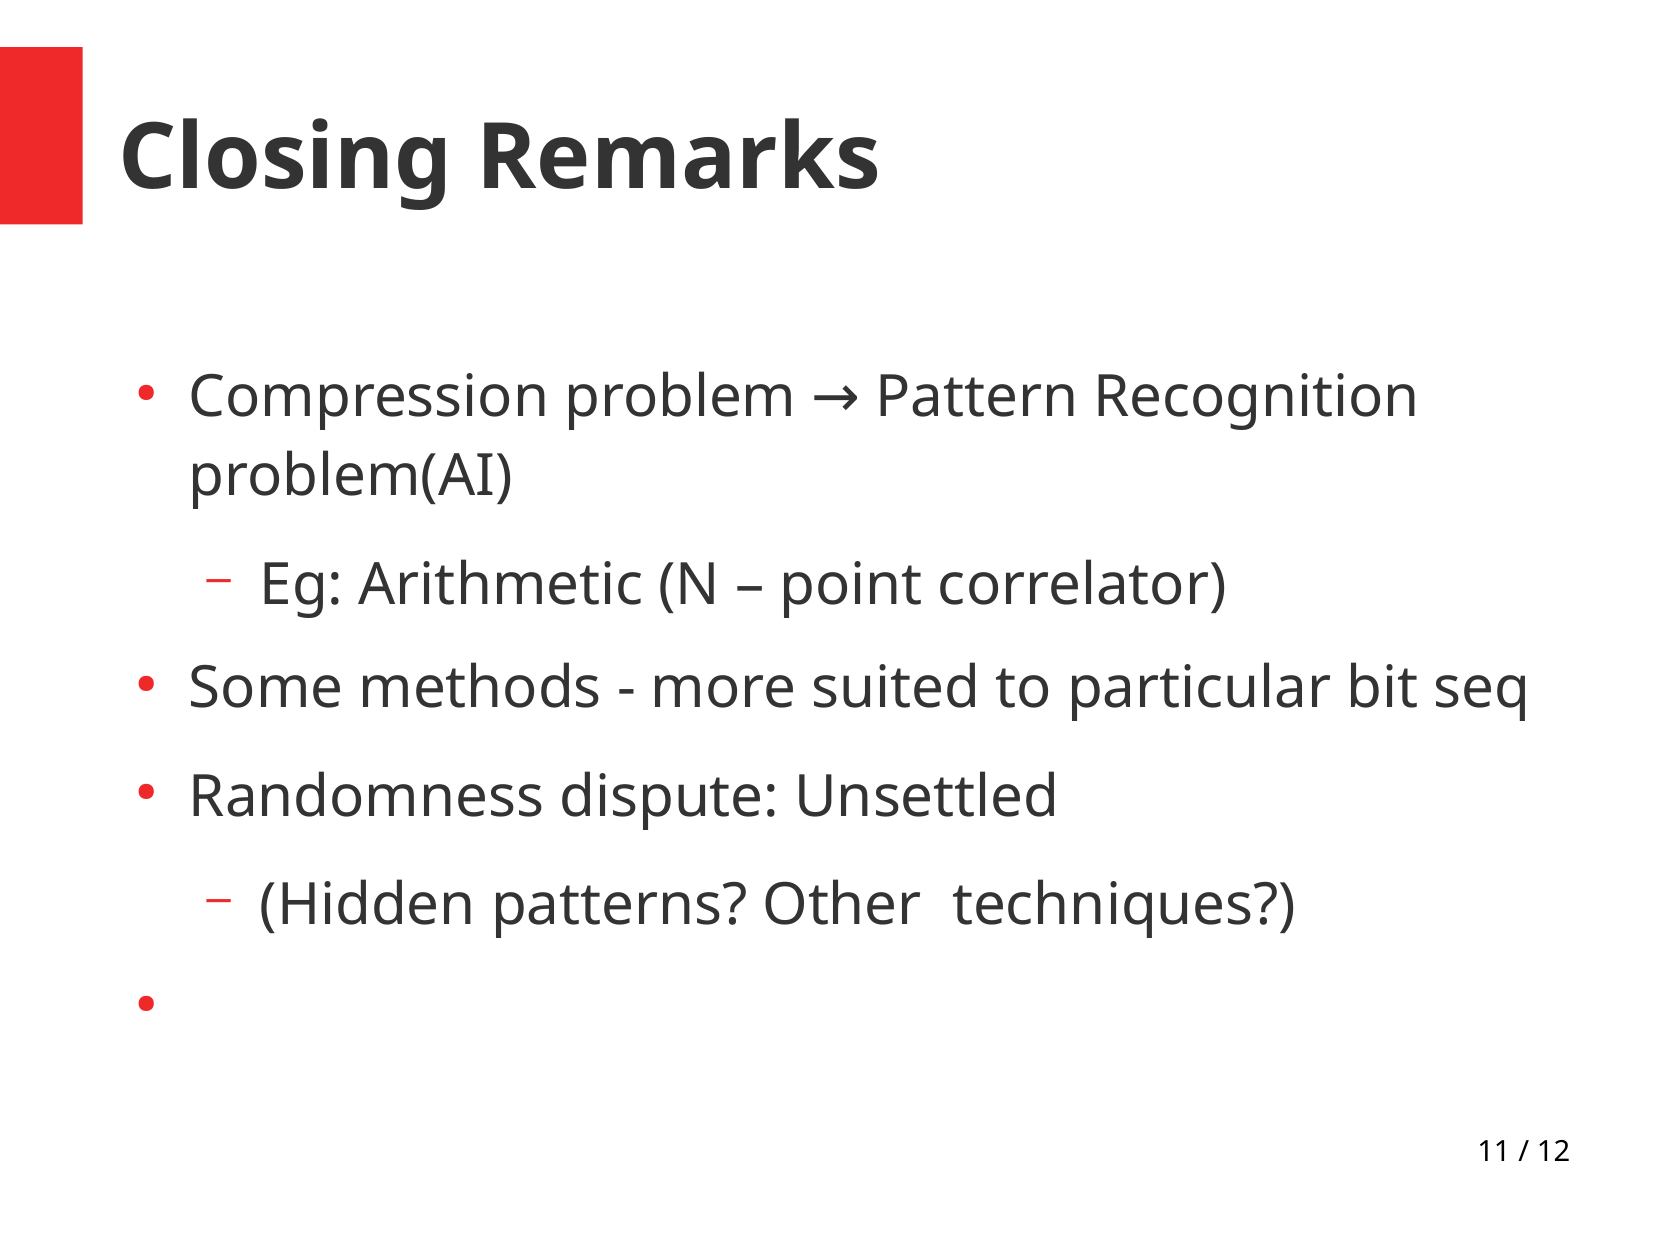

# Closing Remarks
Compression problem → Pattern Recognition problem(AI)
Eg: Arithmetic (N – point correlator)
Some methods - more suited to particular bit seq
Randomness dispute: Unsettled
(Hidden patterns? Other techniques?)
11